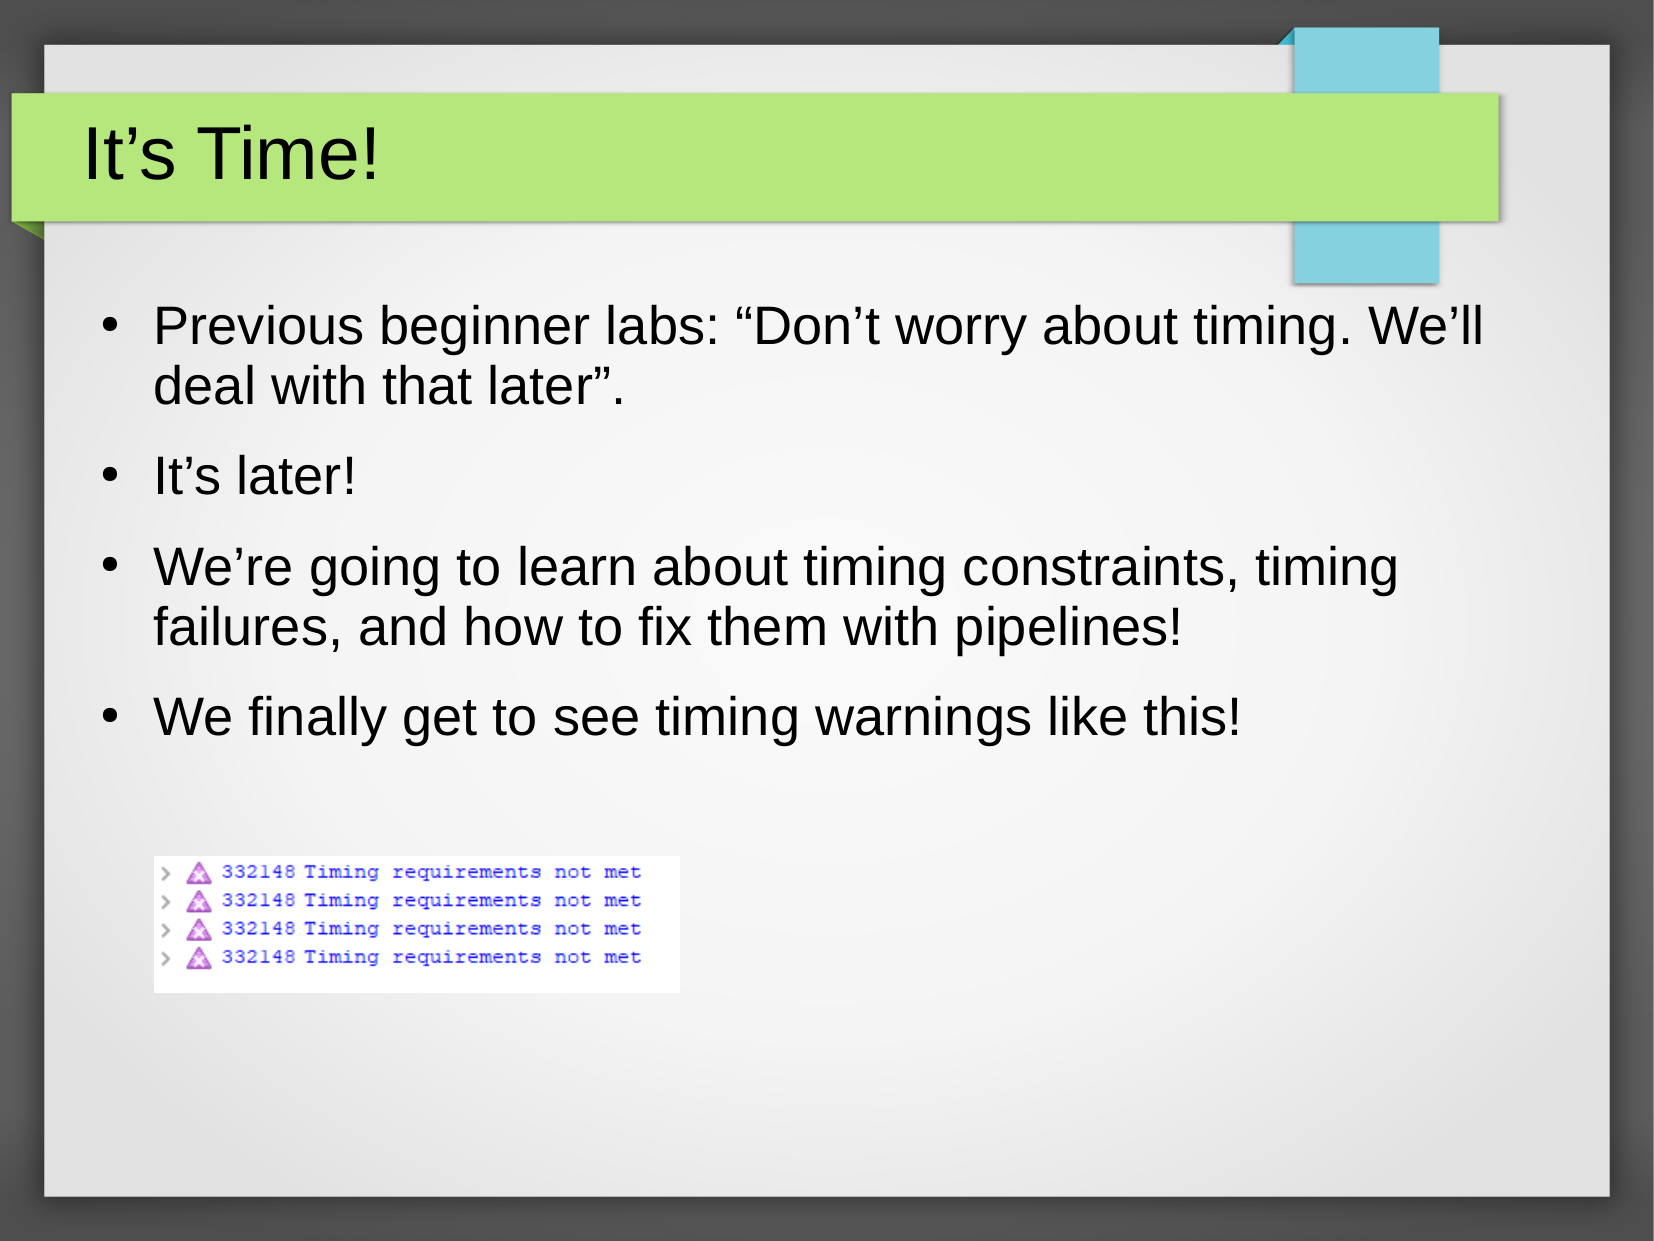

# It’s Time!
Previous beginner labs: “Don’t worry about timing. We’ll deal with that later”.
It’s later!
We’re going to learn about timing constraints, timing failures, and how to fix them with pipelines!
We finally get to see timing warnings like this!